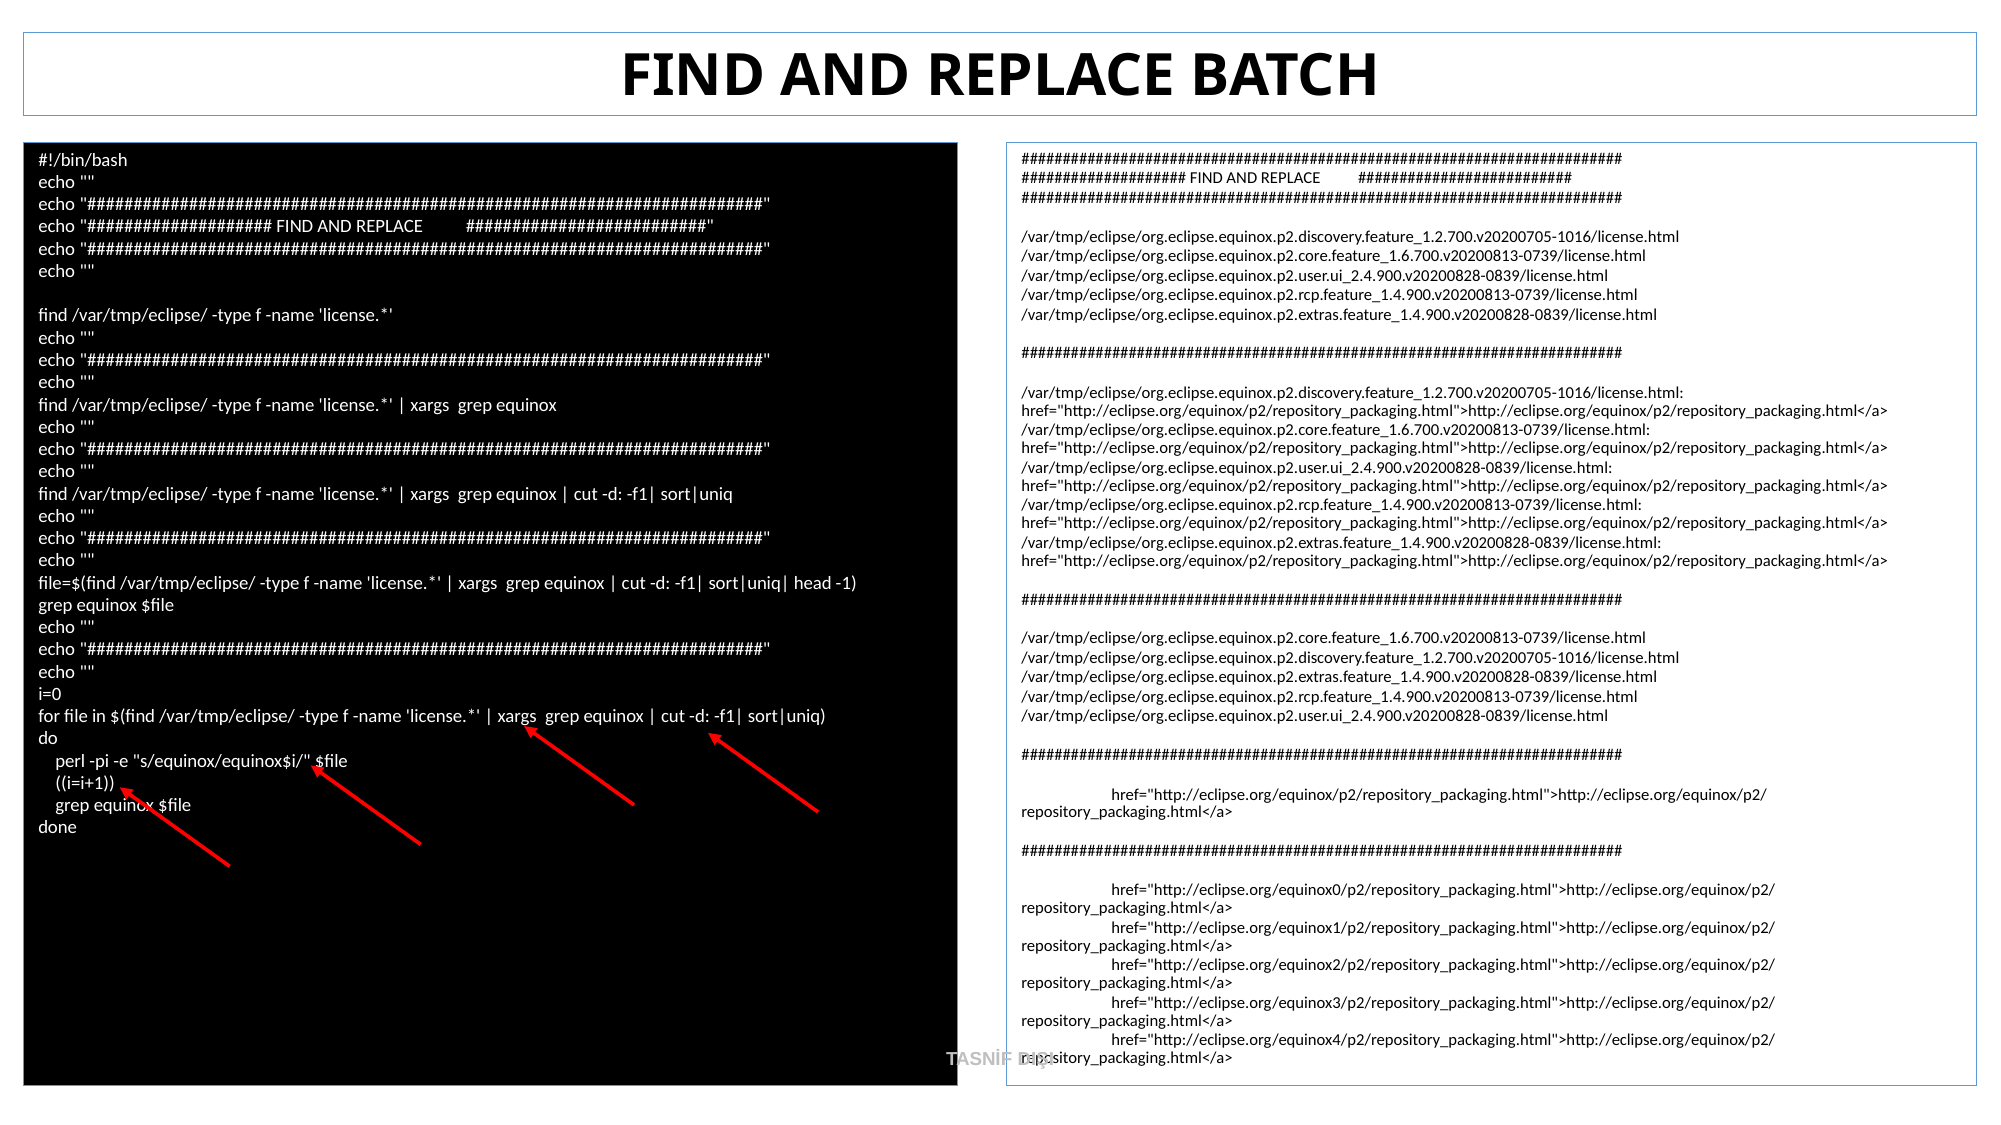

# FIND AND REPLACE BATCH
#!/bin/bash
echo ""
echo "#########################################################################"
echo "#################### FIND AND REPLACE ##########################"
echo "#########################################################################"
echo ""
find /var/tmp/eclipse/ -type f -name 'license.*'
echo ""
echo "#########################################################################"
echo ""
find /var/tmp/eclipse/ -type f -name 'license.*' | xargs grep equinox
echo ""
echo "#########################################################################"
echo ""
find /var/tmp/eclipse/ -type f -name 'license.*' | xargs grep equinox | cut -d: -f1| sort|uniq
echo ""
echo "#########################################################################"
echo ""
file=$(find /var/tmp/eclipse/ -type f -name 'license.*' | xargs grep equinox | cut -d: -f1| sort|uniq| head -1)
grep equinox $file
echo ""
echo "#########################################################################"
echo ""
i=0
for file in $(find /var/tmp/eclipse/ -type f -name 'license.*' | xargs grep equinox | cut -d: -f1| sort|uniq)
do
 perl -pi -e "s/equinox/equinox$i/" $file
 ((i=i+1))
 grep equinox $file
done
#########################################################################
#################### FIND AND REPLACE ##########################
#########################################################################
/var/tmp/eclipse/org.eclipse.equinox.p2.discovery.feature_1.2.700.v20200705-1016/license.html
/var/tmp/eclipse/org.eclipse.equinox.p2.core.feature_1.6.700.v20200813-0739/license.html
/var/tmp/eclipse/org.eclipse.equinox.p2.user.ui_2.4.900.v20200828-0839/license.html
/var/tmp/eclipse/org.eclipse.equinox.p2.rcp.feature_1.4.900.v20200813-0739/license.html
/var/tmp/eclipse/org.eclipse.equinox.p2.extras.feature_1.4.900.v20200828-0839/license.html
#########################################################################
/var/tmp/eclipse/org.eclipse.equinox.p2.discovery.feature_1.2.700.v20200705-1016/license.html: href="http://eclipse.org/equinox/p2/repository_packaging.html">http://eclipse.org/equinox/p2/repository_packaging.html</a>
/var/tmp/eclipse/org.eclipse.equinox.p2.core.feature_1.6.700.v20200813-0739/license.html: href="http://eclipse.org/equinox/p2/repository_packaging.html">http://eclipse.org/equinox/p2/repository_packaging.html</a>
/var/tmp/eclipse/org.eclipse.equinox.p2.user.ui_2.4.900.v20200828-0839/license.html: href="http://eclipse.org/equinox/p2/repository_packaging.html">http://eclipse.org/equinox/p2/repository_packaging.html</a>
/var/tmp/eclipse/org.eclipse.equinox.p2.rcp.feature_1.4.900.v20200813-0739/license.html: href="http://eclipse.org/equinox/p2/repository_packaging.html">http://eclipse.org/equinox/p2/repository_packaging.html</a>
/var/tmp/eclipse/org.eclipse.equinox.p2.extras.feature_1.4.900.v20200828-0839/license.html: href="http://eclipse.org/equinox/p2/repository_packaging.html">http://eclipse.org/equinox/p2/repository_packaging.html</a>
#########################################################################
/var/tmp/eclipse/org.eclipse.equinox.p2.core.feature_1.6.700.v20200813-0739/license.html
/var/tmp/eclipse/org.eclipse.equinox.p2.discovery.feature_1.2.700.v20200705-1016/license.html
/var/tmp/eclipse/org.eclipse.equinox.p2.extras.feature_1.4.900.v20200828-0839/license.html
/var/tmp/eclipse/org.eclipse.equinox.p2.rcp.feature_1.4.900.v20200813-0739/license.html
/var/tmp/eclipse/org.eclipse.equinox.p2.user.ui_2.4.900.v20200828-0839/license.html
#########################################################################
 href="http://eclipse.org/equinox/p2/repository_packaging.html">http://eclipse.org/equinox/p2/repository_packaging.html</a>
#########################################################################
 href="http://eclipse.org/equinox0/p2/repository_packaging.html">http://eclipse.org/equinox/p2/repository_packaging.html</a>
 href="http://eclipse.org/equinox1/p2/repository_packaging.html">http://eclipse.org/equinox/p2/repository_packaging.html</a>
 href="http://eclipse.org/equinox2/p2/repository_packaging.html">http://eclipse.org/equinox/p2/repository_packaging.html</a>
 href="http://eclipse.org/equinox3/p2/repository_packaging.html">http://eclipse.org/equinox/p2/repository_packaging.html</a>
 href="http://eclipse.org/equinox4/p2/repository_packaging.html">http://eclipse.org/equinox/p2/repository_packaging.html</a>
TASNİF DIŞI